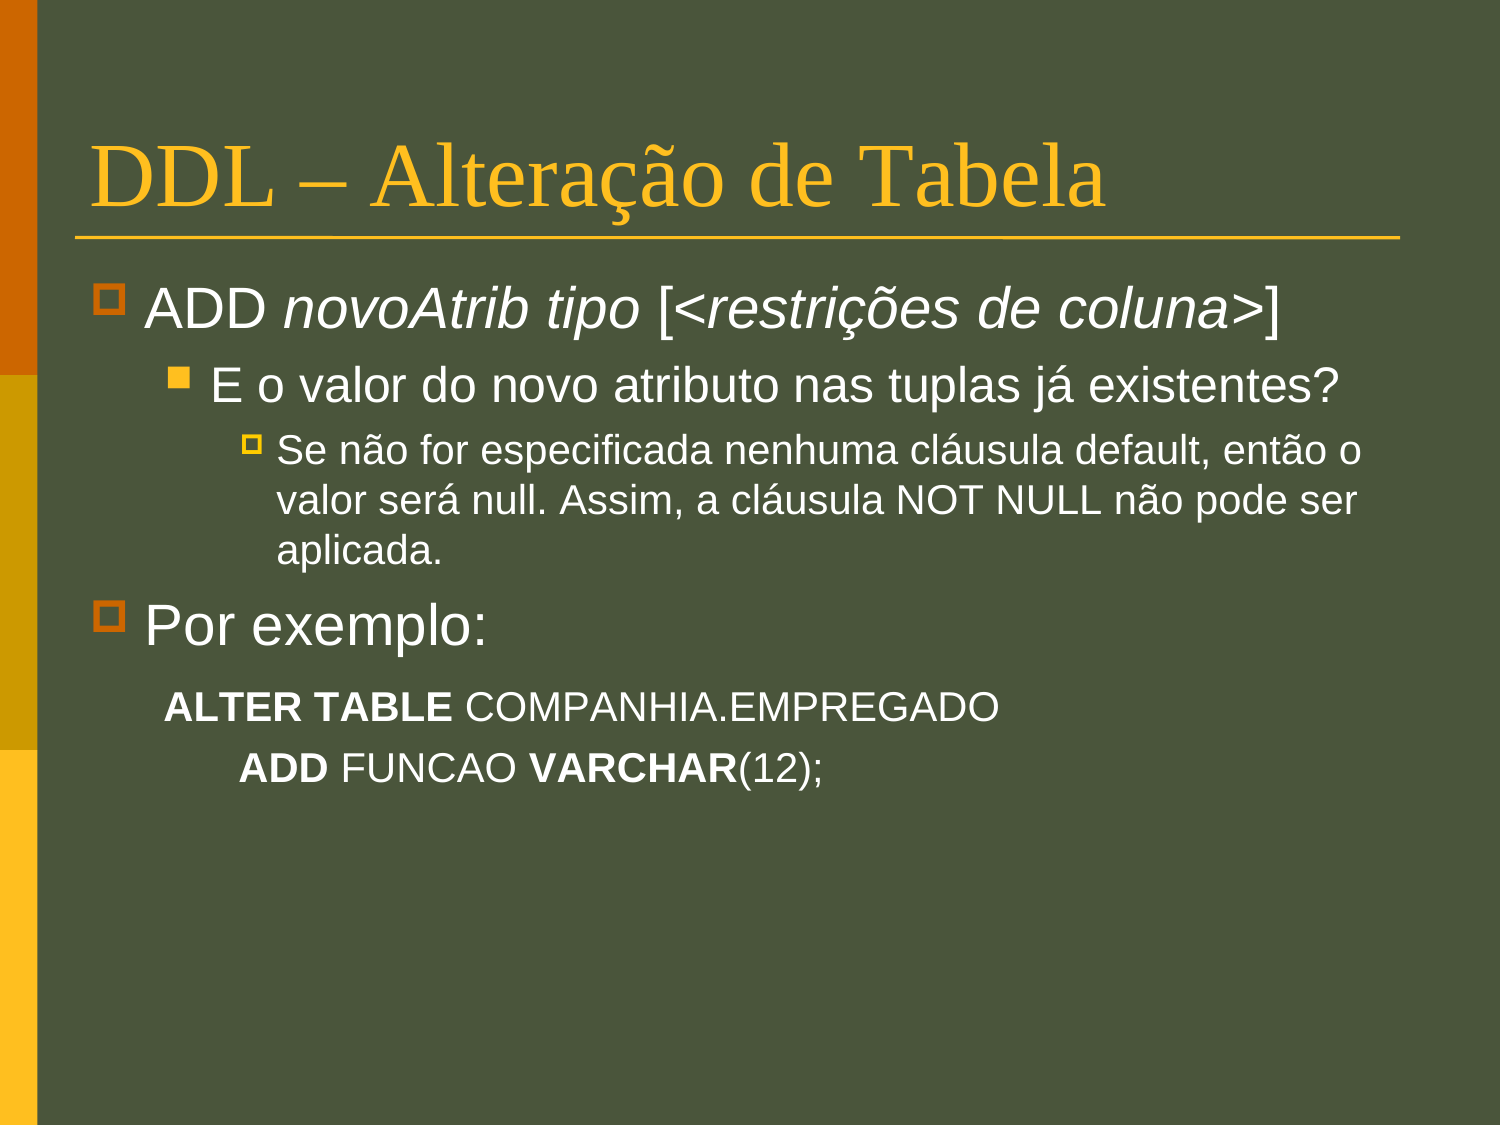

# DDL – Alteração de Tabela
ADD novoAtrib tipo [<restrições de coluna>]
E o valor do novo atributo nas tuplas já existentes?
Se não for especificada nenhuma cláusula default, então o valor será null. Assim, a cláusula NOT NULL não pode ser aplicada.
Por exemplo:
		ALTER TABLE COMPANHIA.EMPREGADO
			ADD FUNCAO VARCHAR(12);